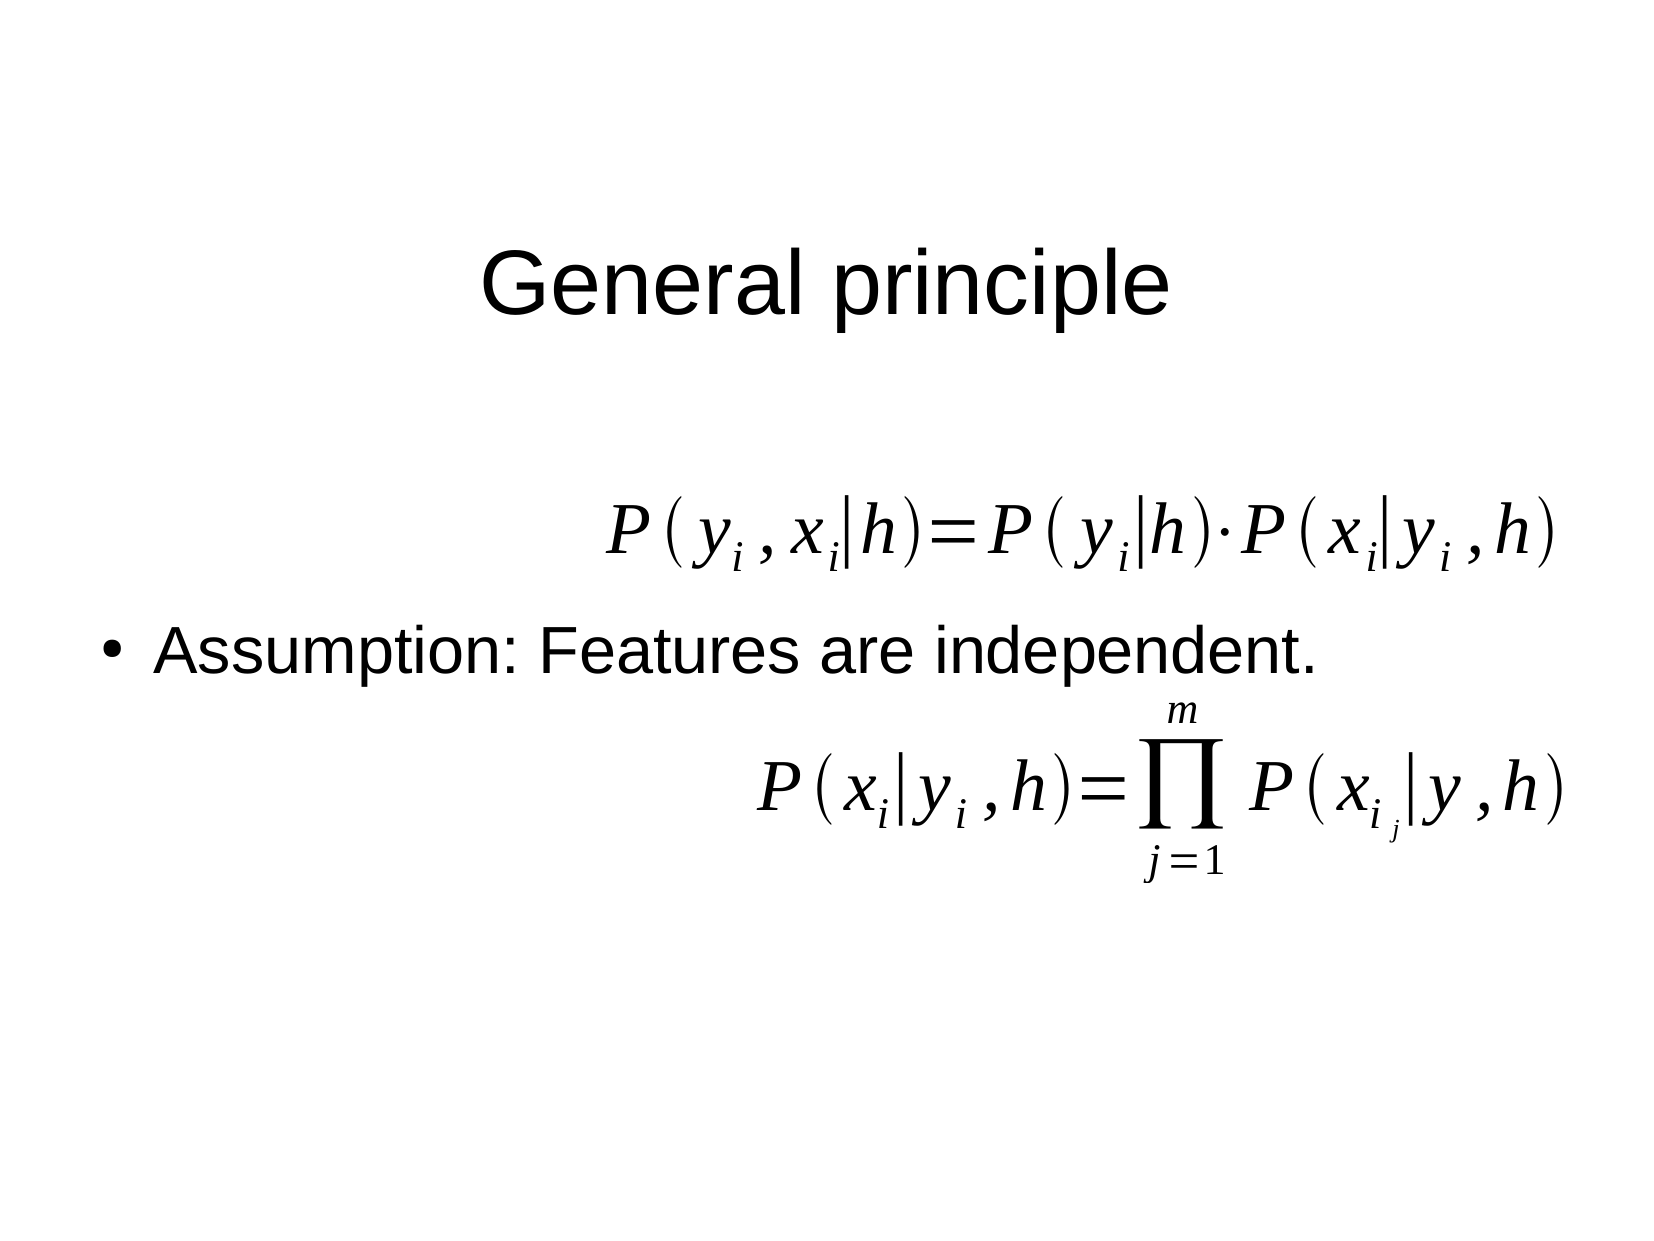

# General principle
Assumption: Features are independent.